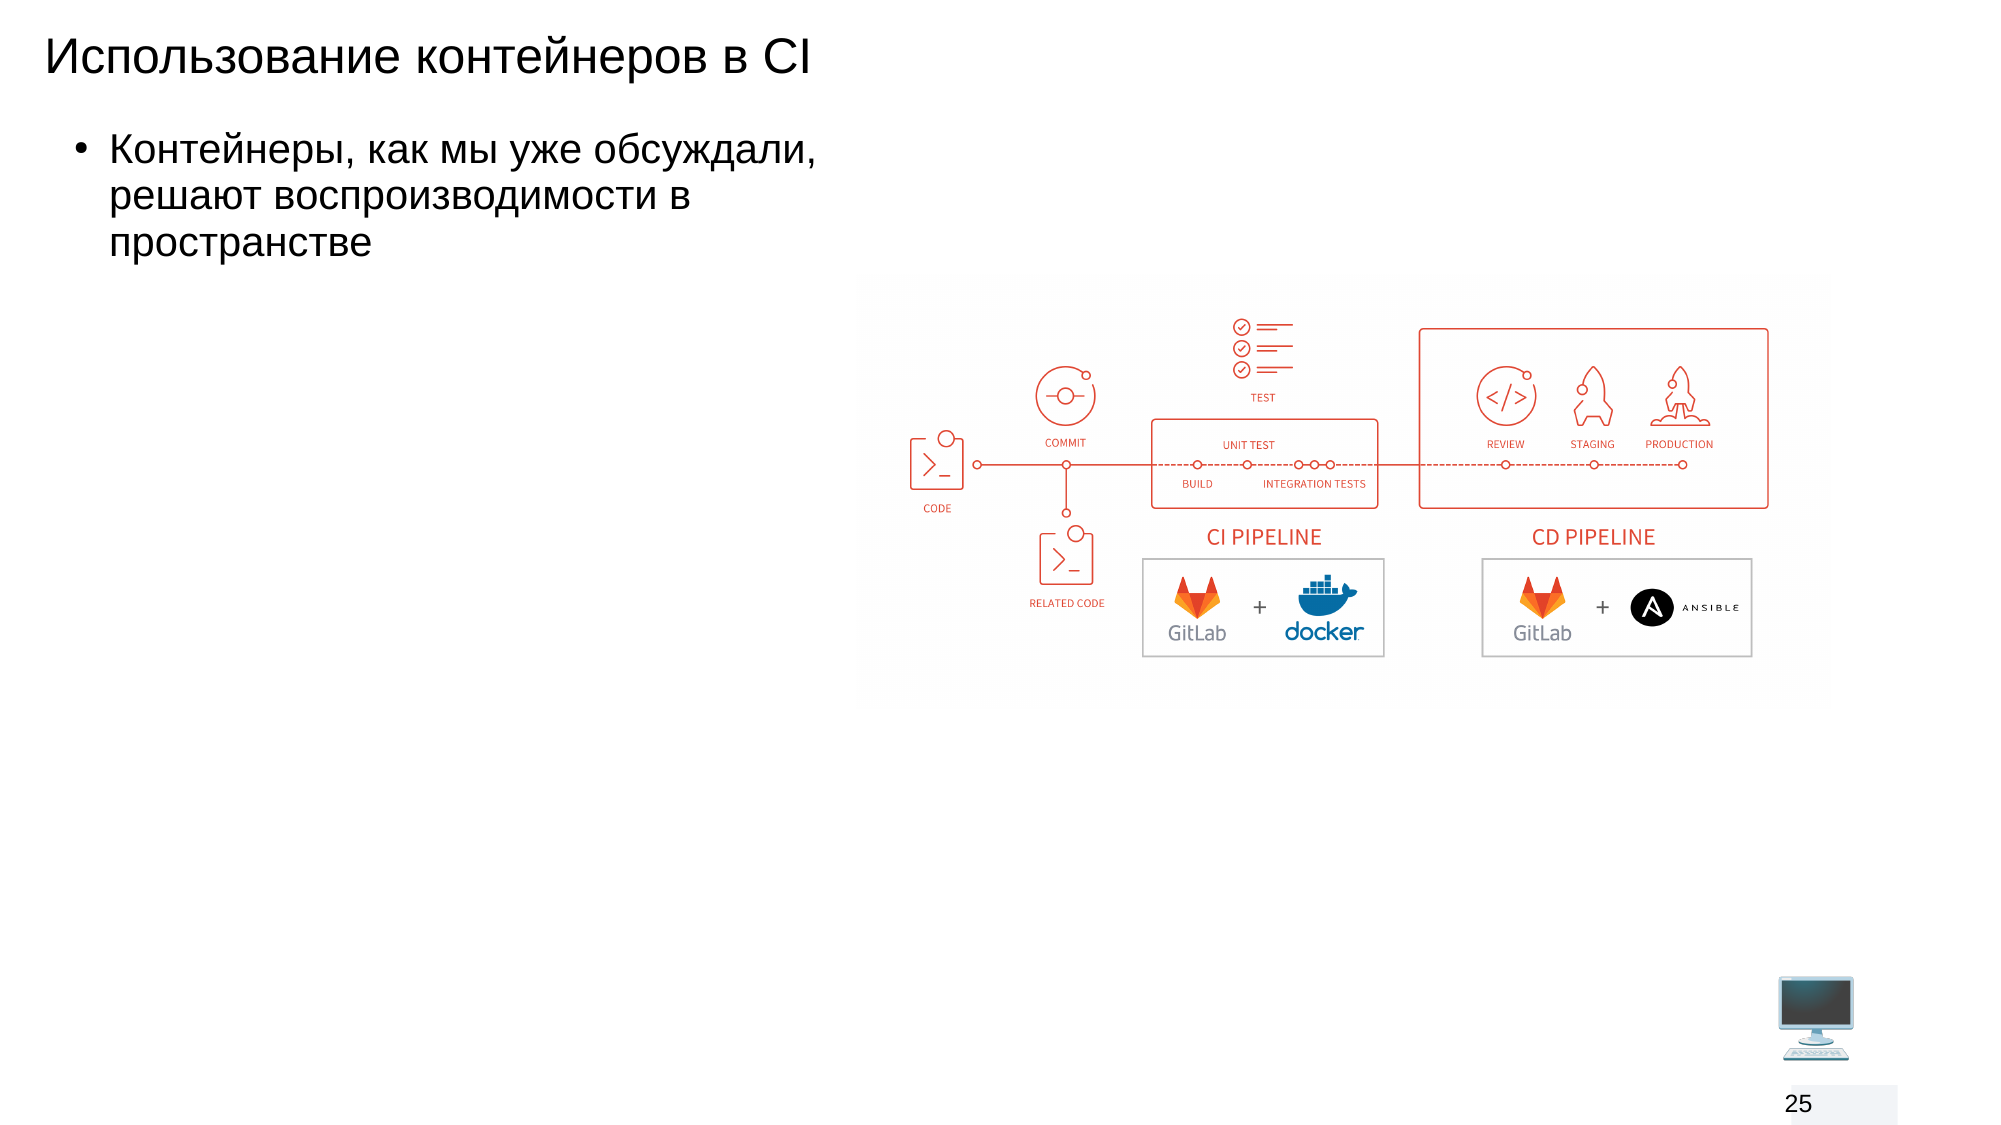

Использование контейнеров в CI
Контейнеры, как мы уже обсуждали, решают воспроизводимости в пространстве